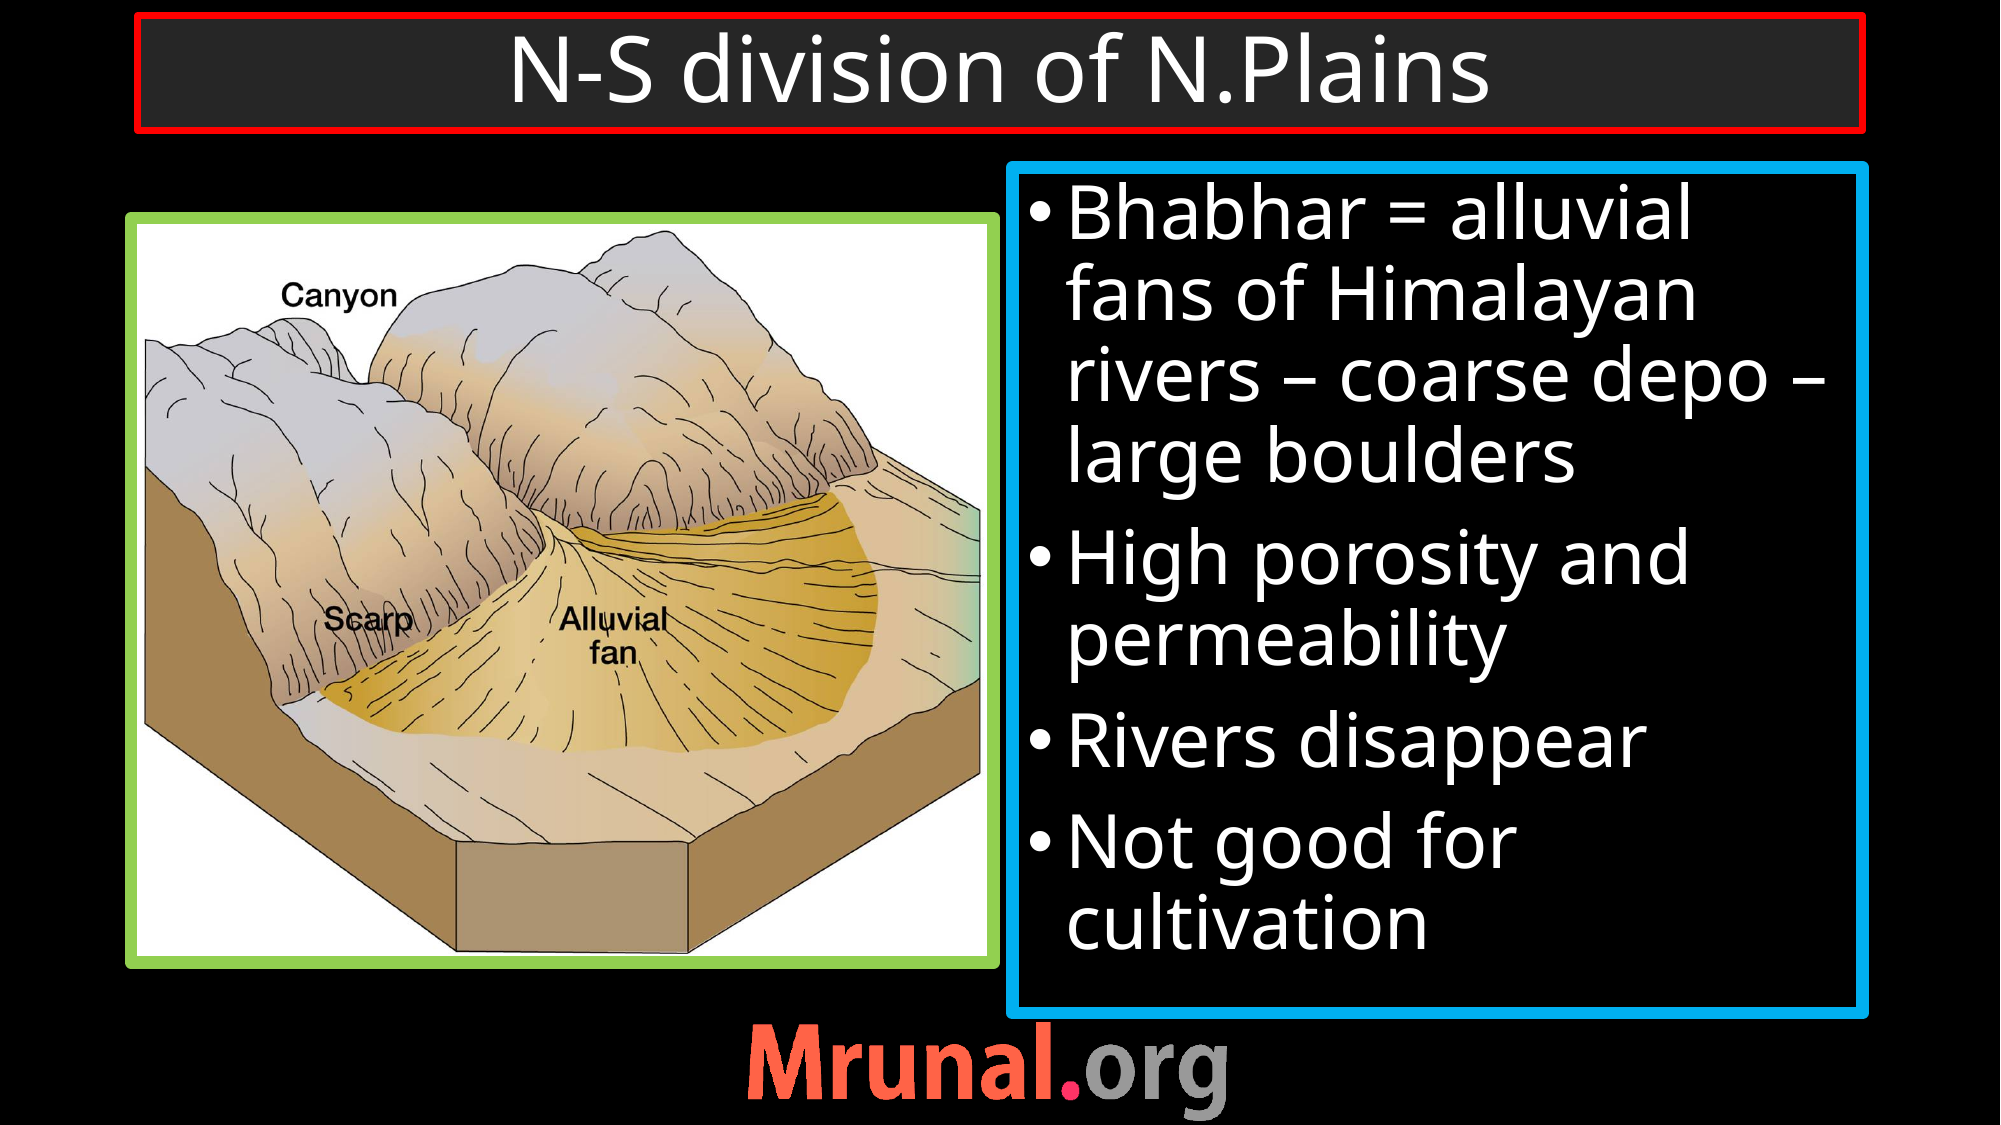

N-S division of N.Plains
# Bhabhar = alluvial fans of Himalayan rivers – coarse depo – large boulders
High porosity and permeability
Rivers disappear
Not good for cultivation